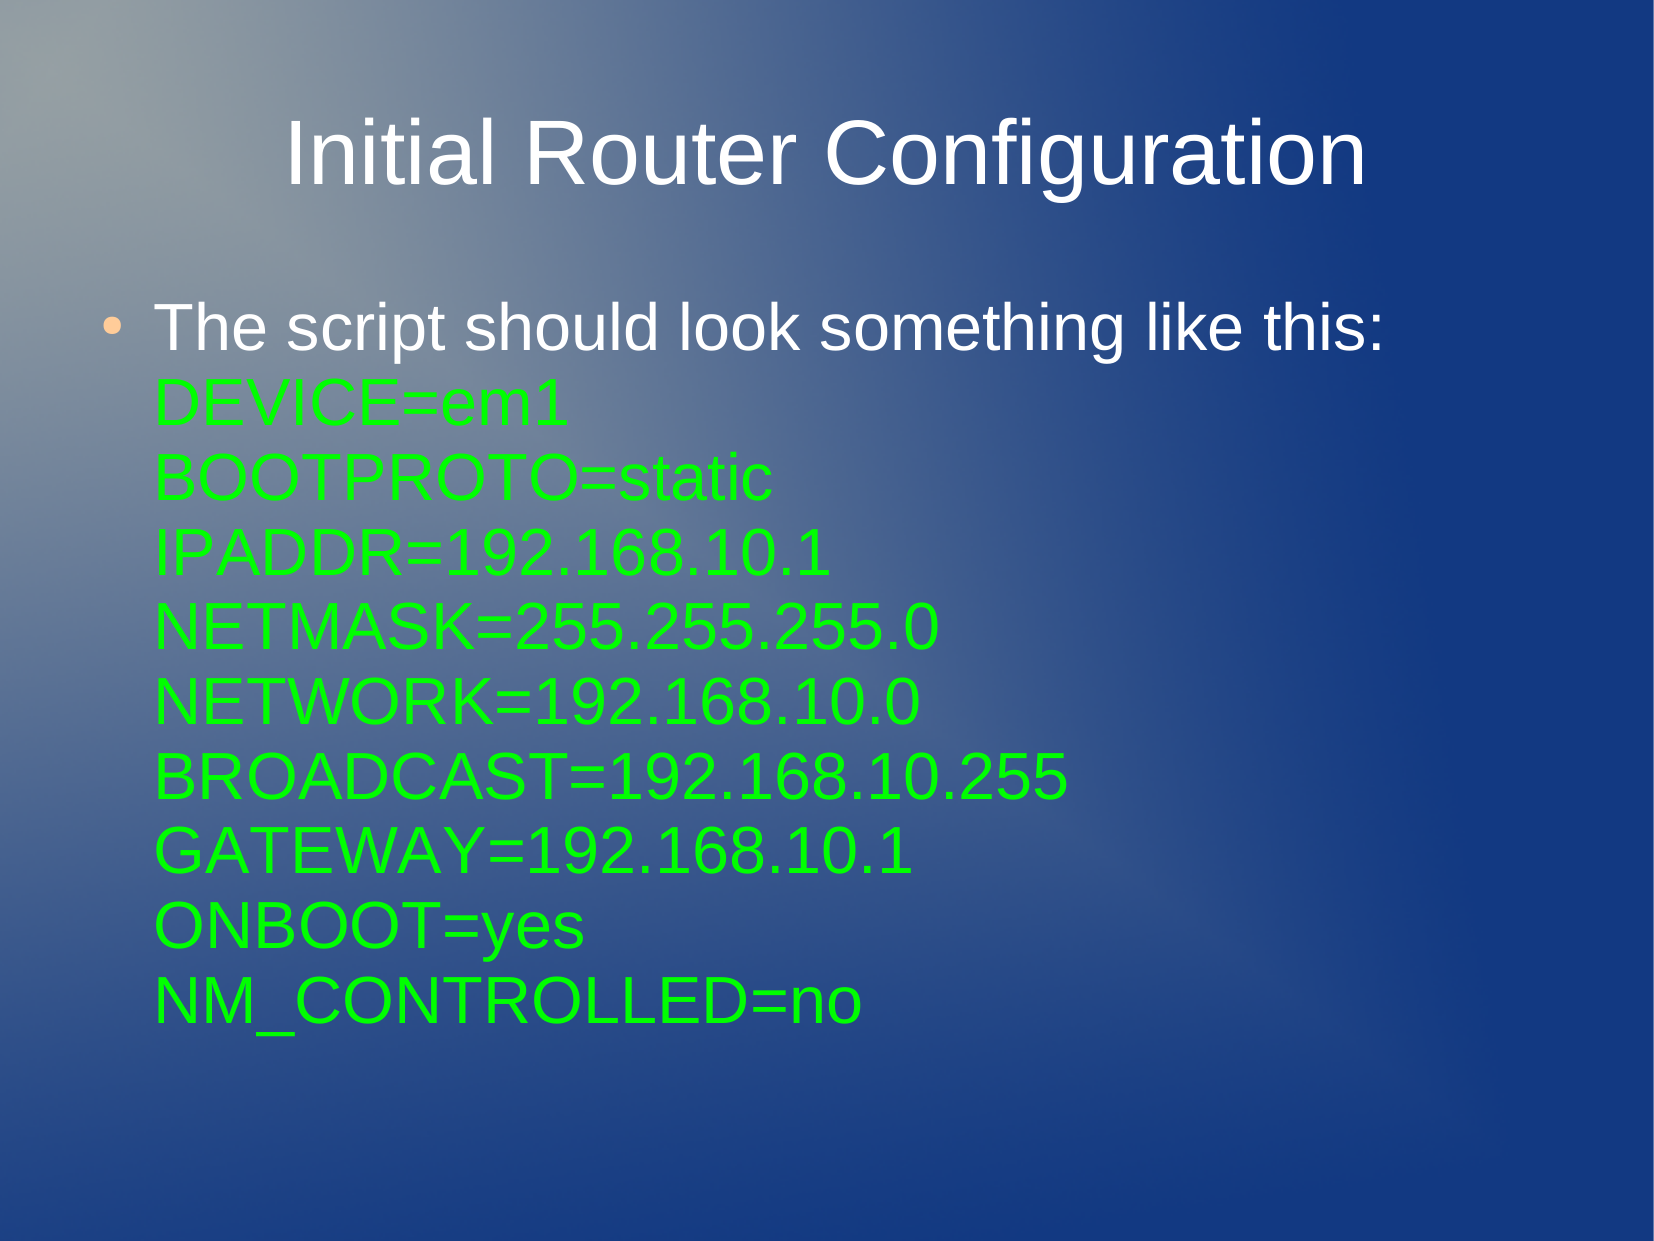

# Initial Router Configuration
The script should look something like this:
DEVICE=em1
BOOTPROTO=static
IPADDR=192.168.10.1
NETMASK=255.255.255.0
NETWORK=192.168.10.0
BROADCAST=192.168.10.255
GATEWAY=192.168.10.1
ONBOOT=yes
NM_CONTROLLED=no